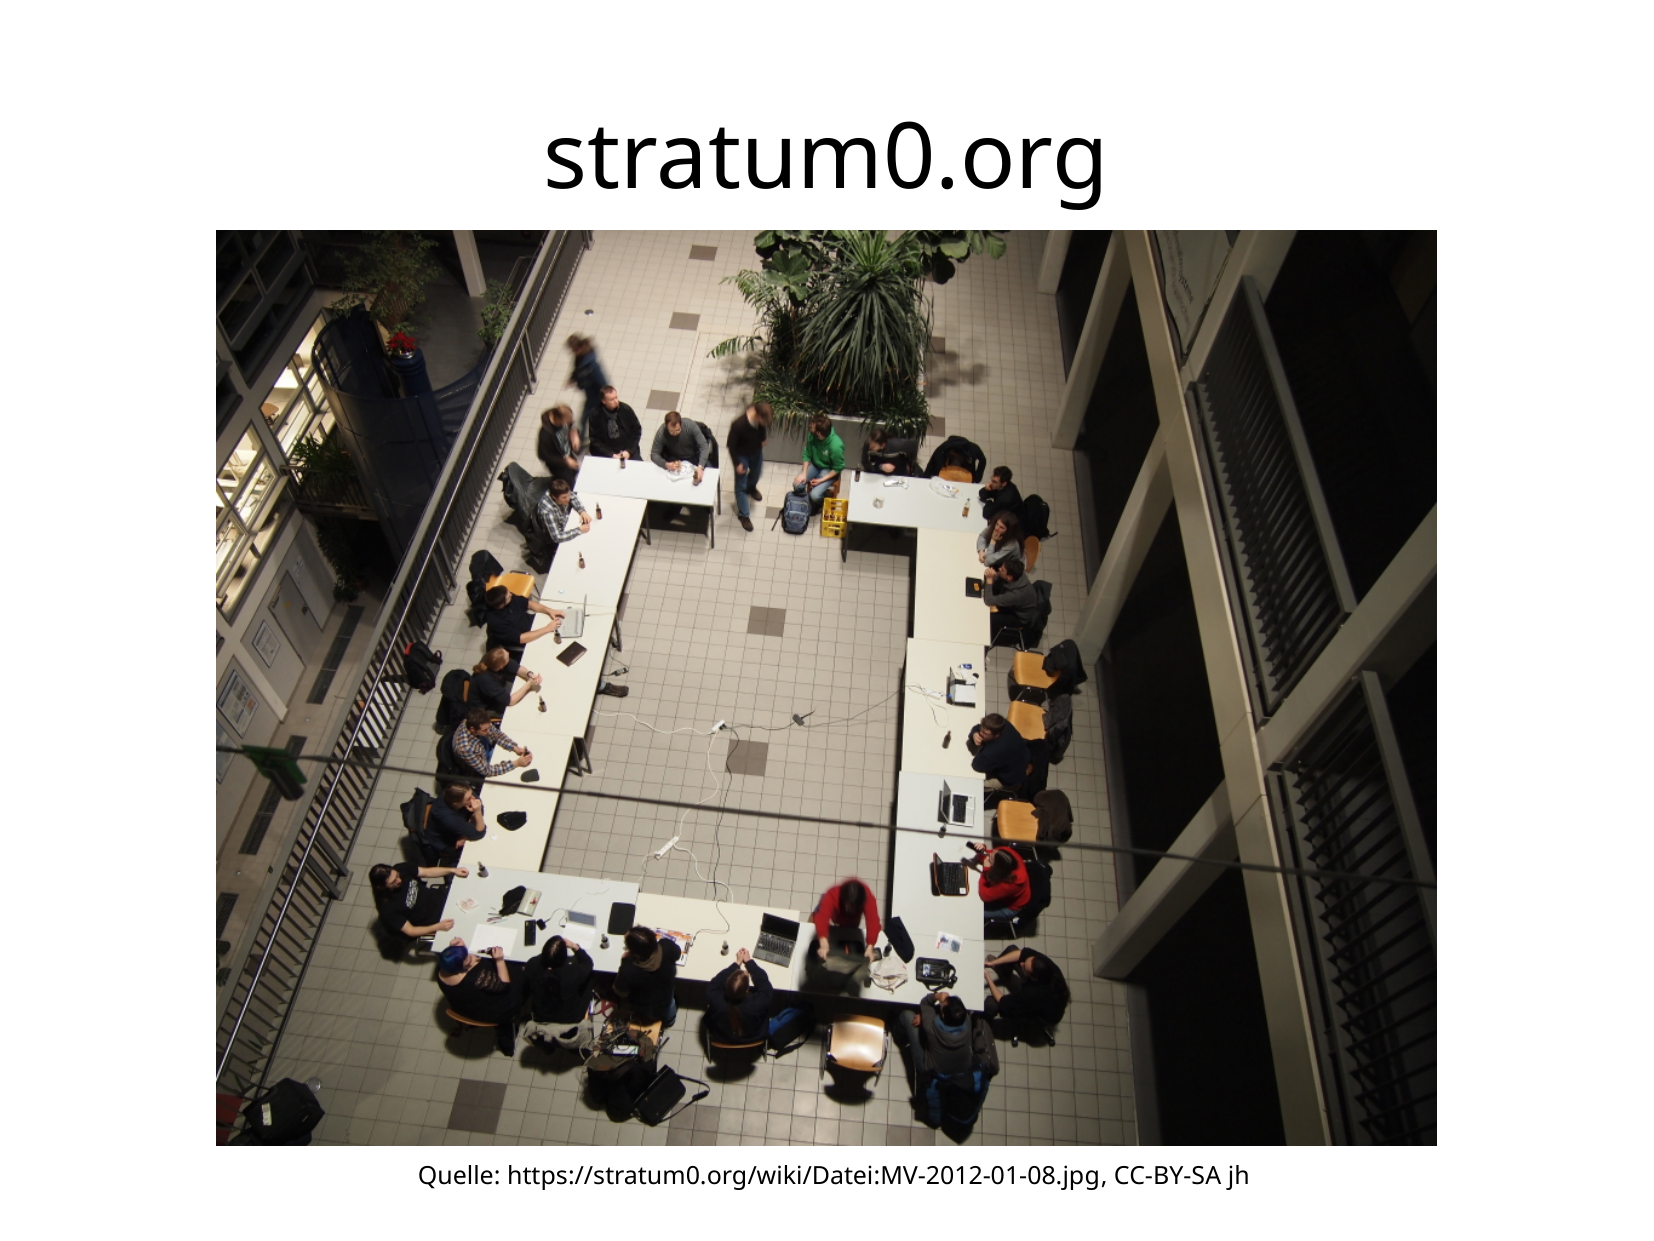

# stratum0.org
Quelle: https://stratum0.org/wiki/Datei:MV-2012-01-08.jpg, CC-BY-SA jh
rohieb, larsan, neo: Selbst 3D drucken
4